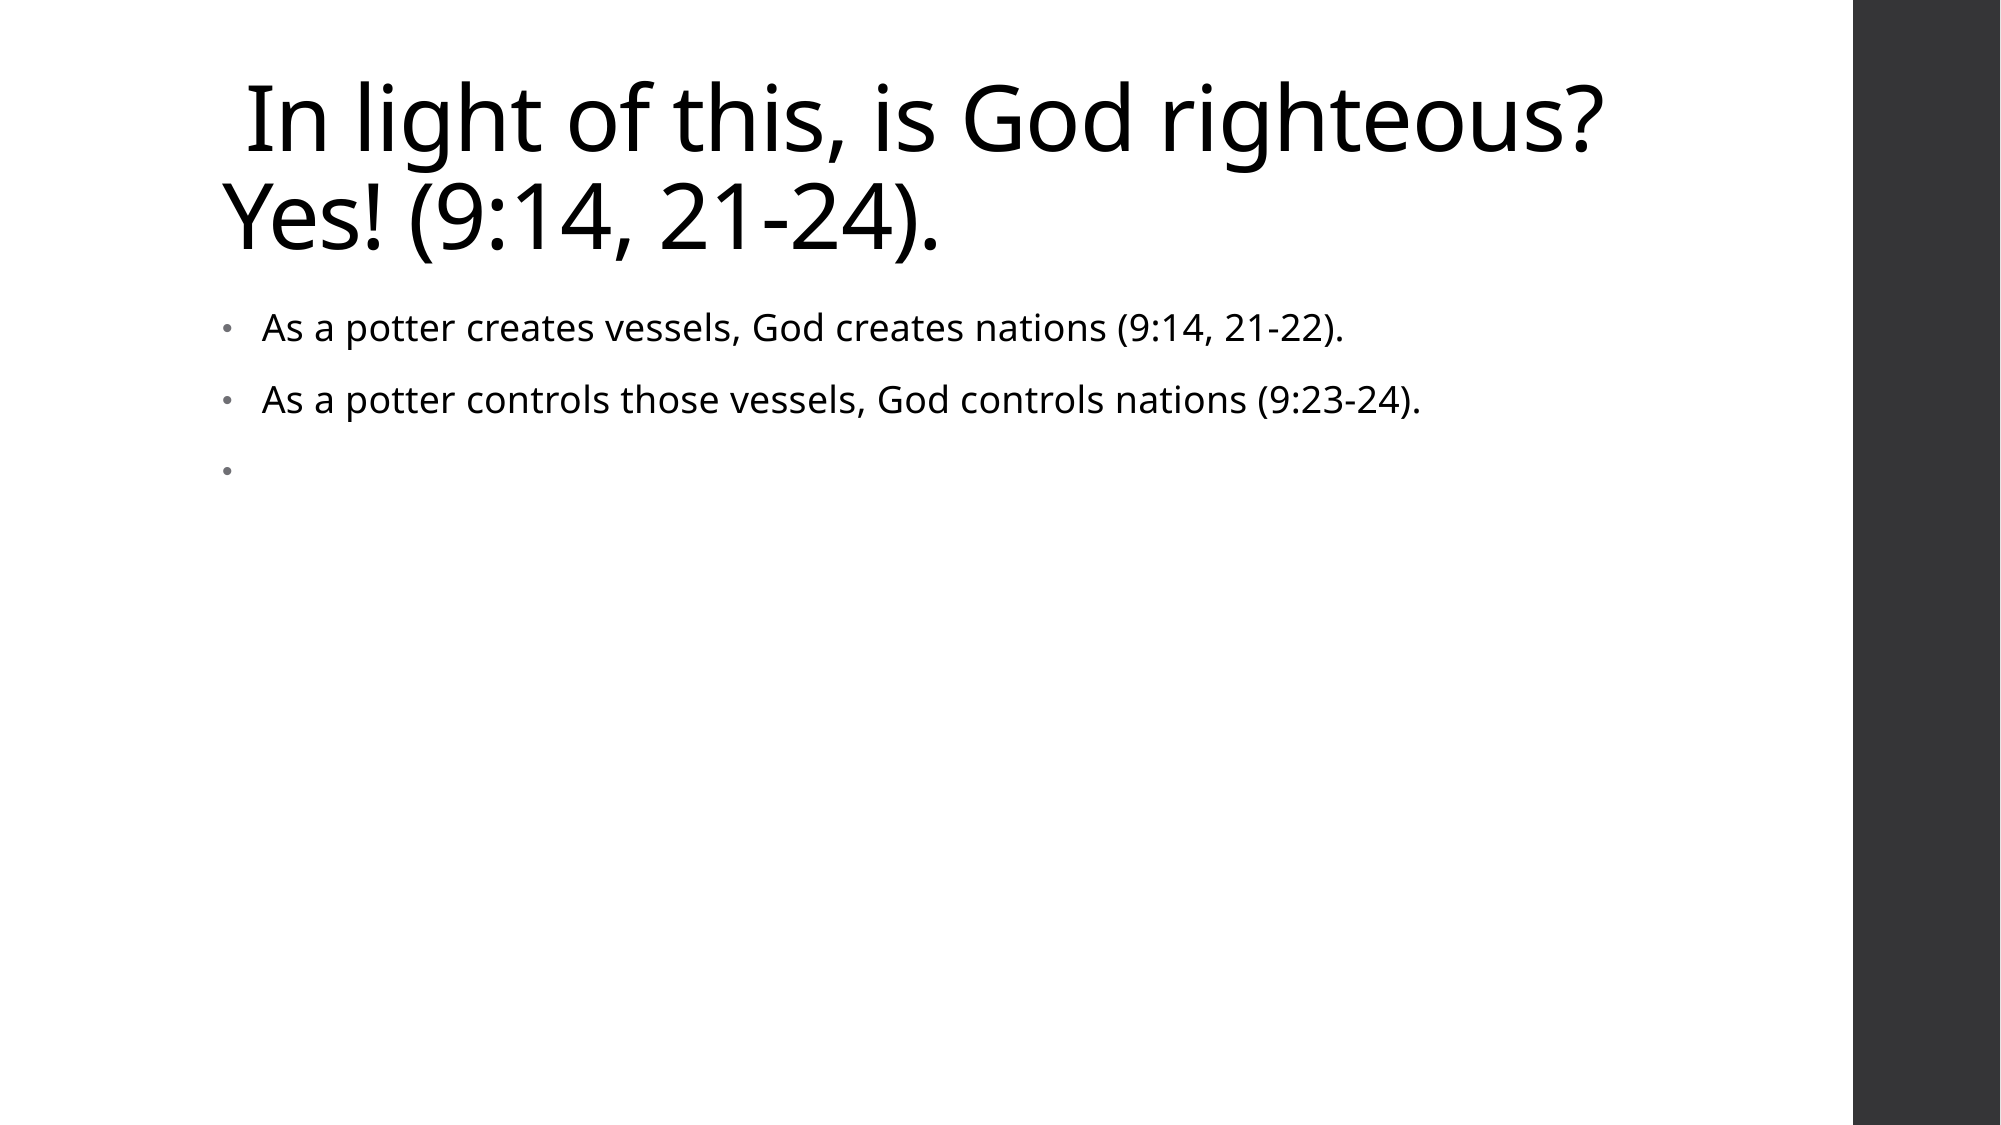

# In light of this, is God righteous? Yes! (9:14, 21-24).
 As a potter creates vessels, God creates nations (9:14, 21-22).
 As a potter controls those vessels, God controls nations (9:23-24).